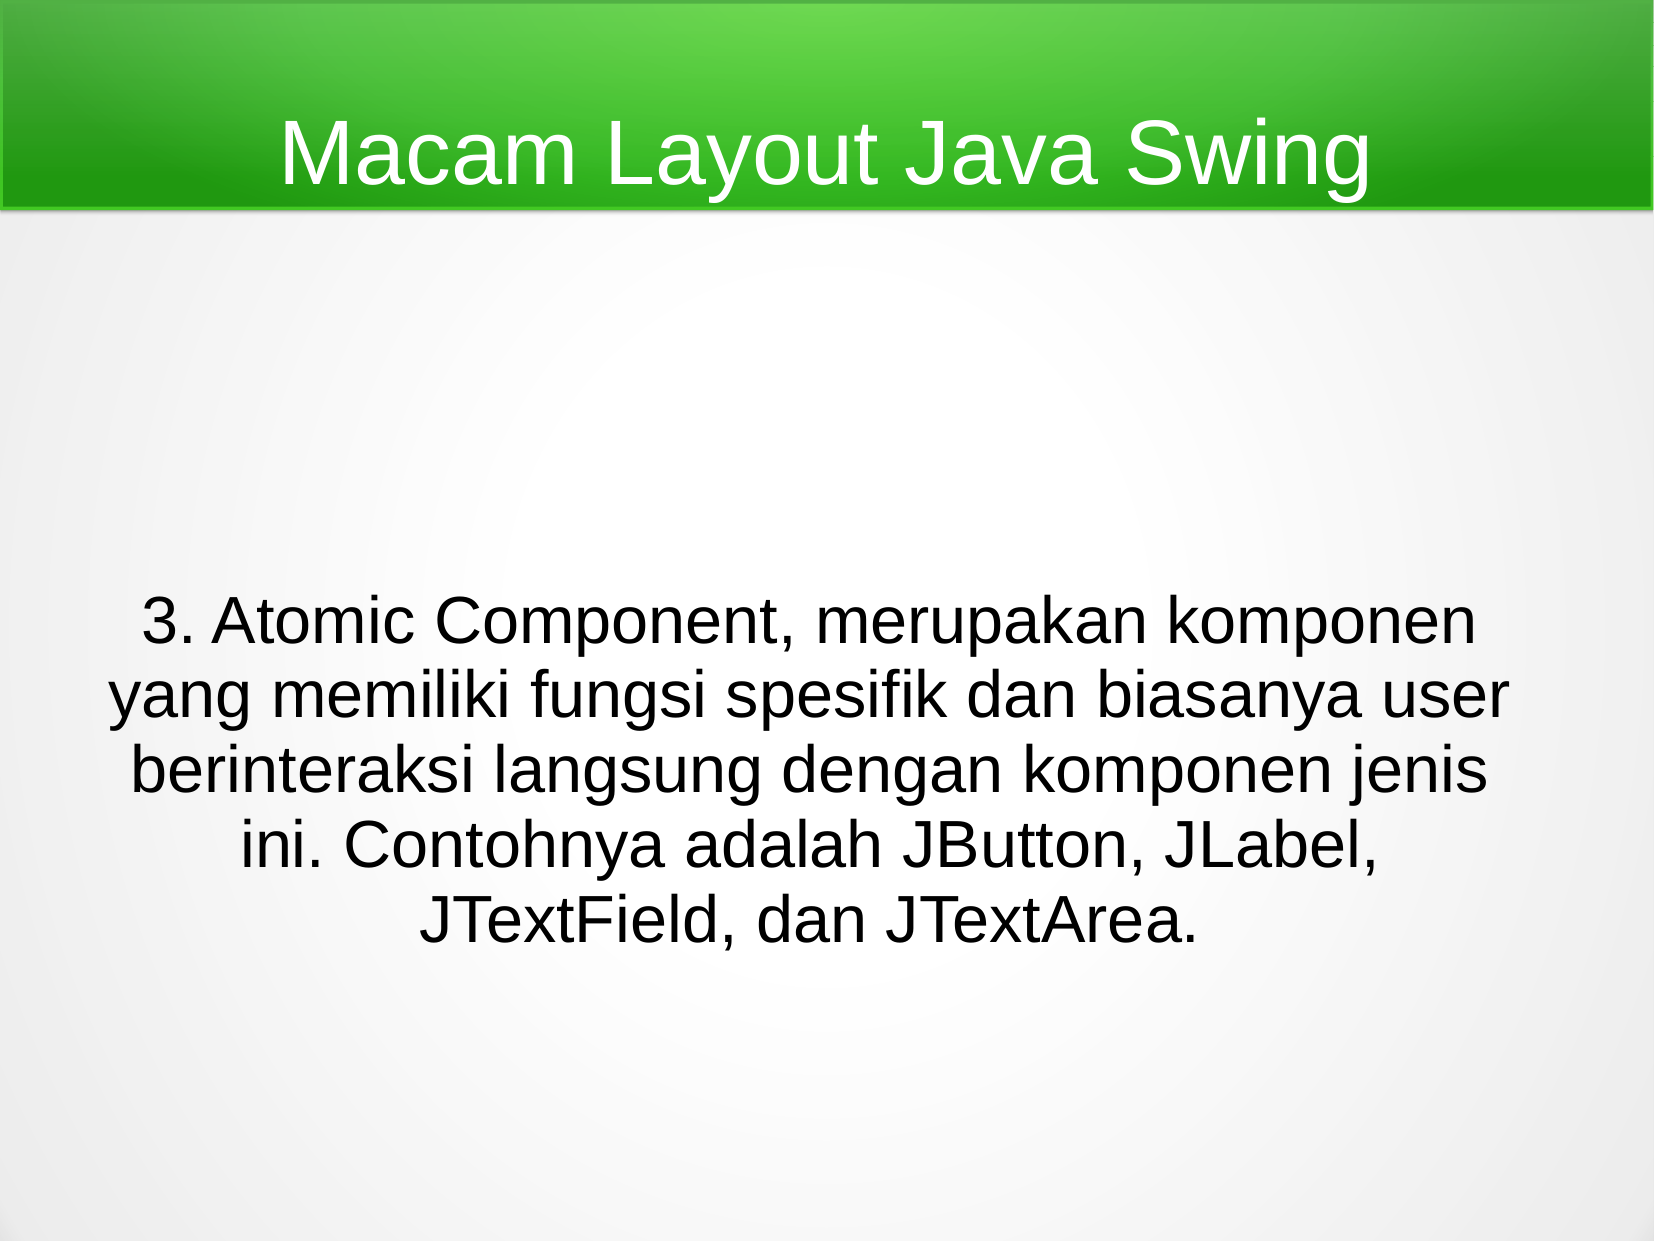

# Macam Layout Java Swing
3. Atomic Component, merupakan komponen yang memiliki fungsi spesifik dan biasanya user berinteraksi langsung dengan komponen jenis ini. Contohnya adalah JButton, JLabel, JTextField, dan JTextArea.